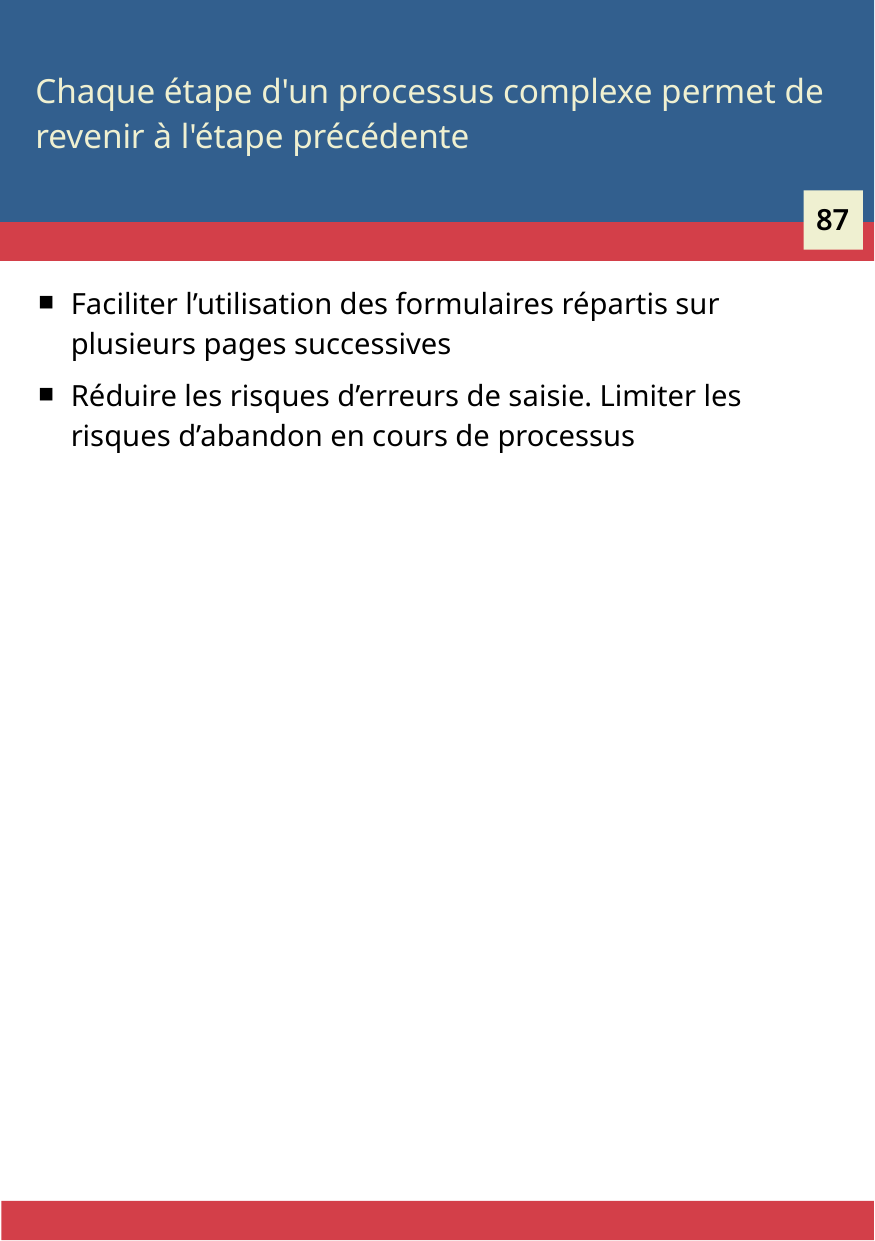

# Chaque étape d'un processus complexe permet de revenir à l'étape précédente
87
Faciliter l’utilisation des formulaires répartis sur plusieurs pages successives
Réduire les risques d’erreurs de saisie. Limiter les risques d’abandon en cours de processus